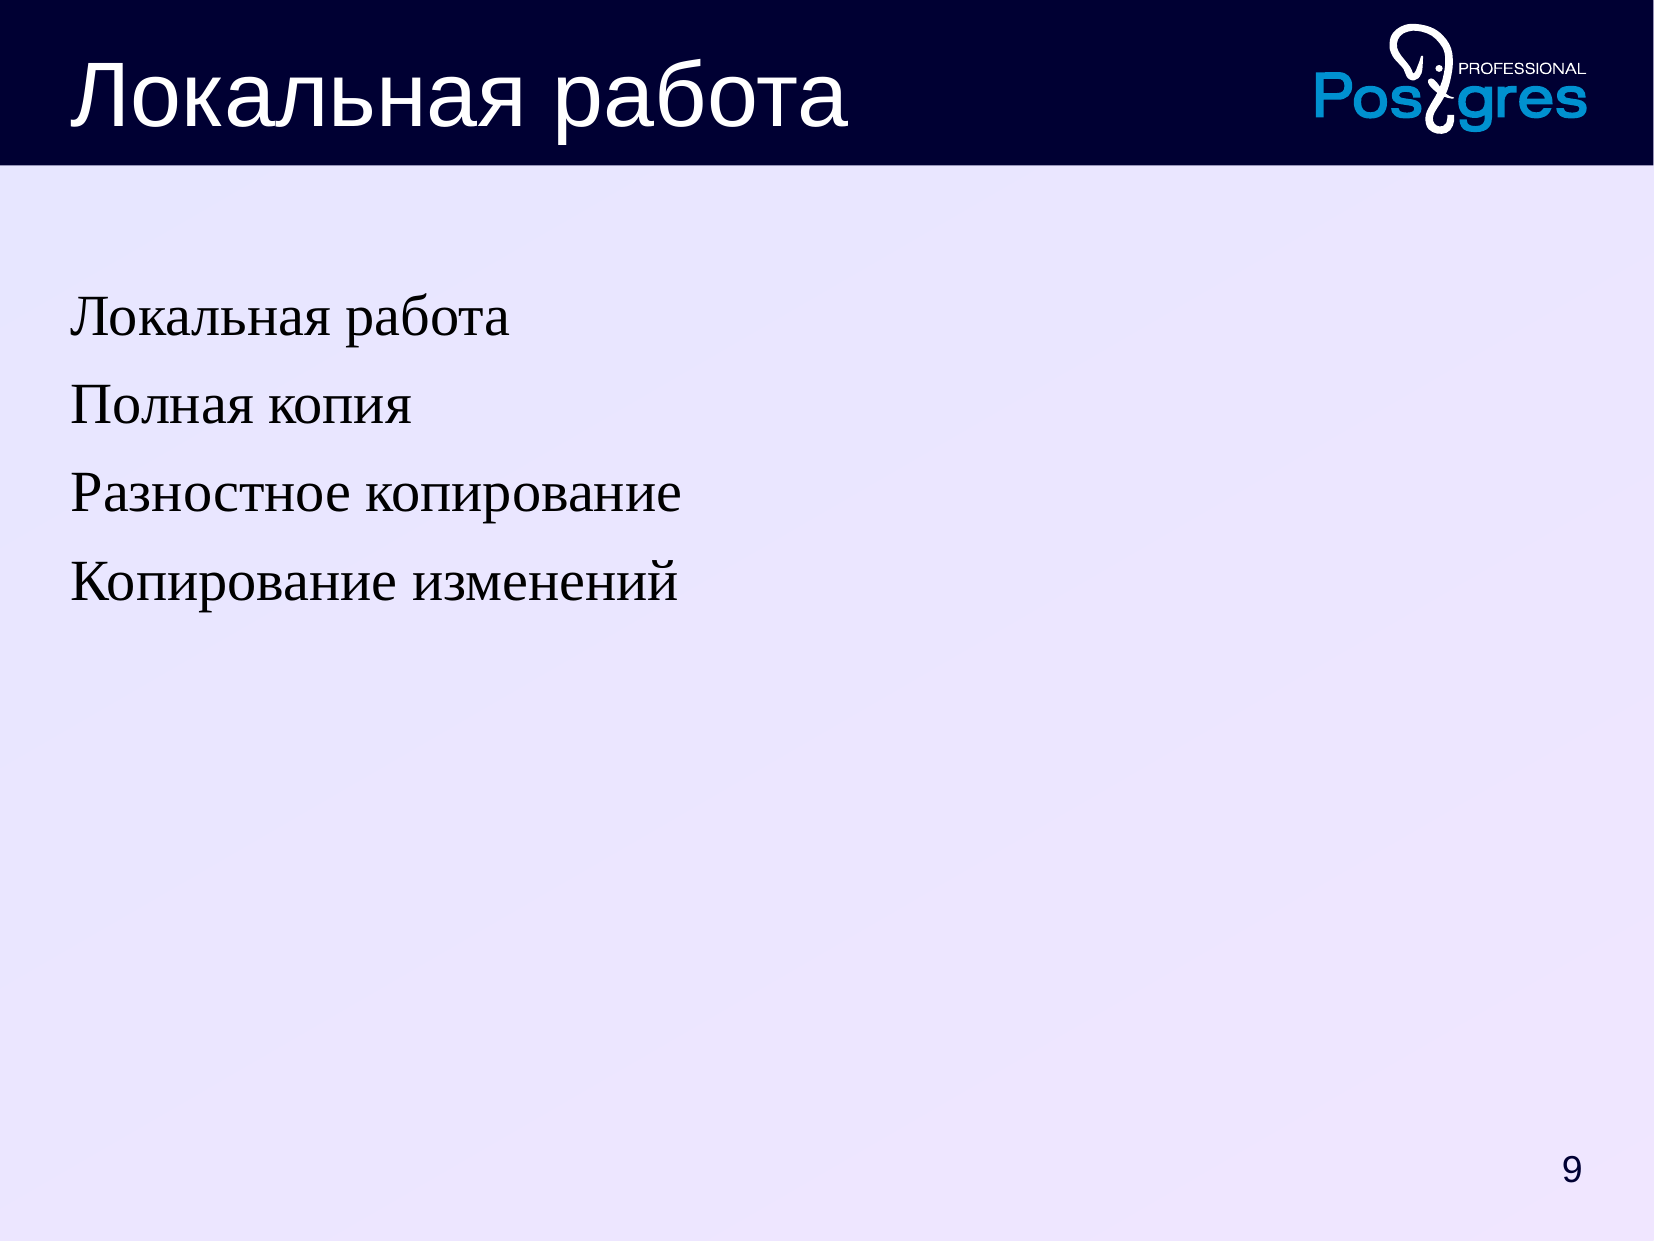

# Локальная работа
Локальная работа
Полная копия
Разностное копирование
Копирование изменений